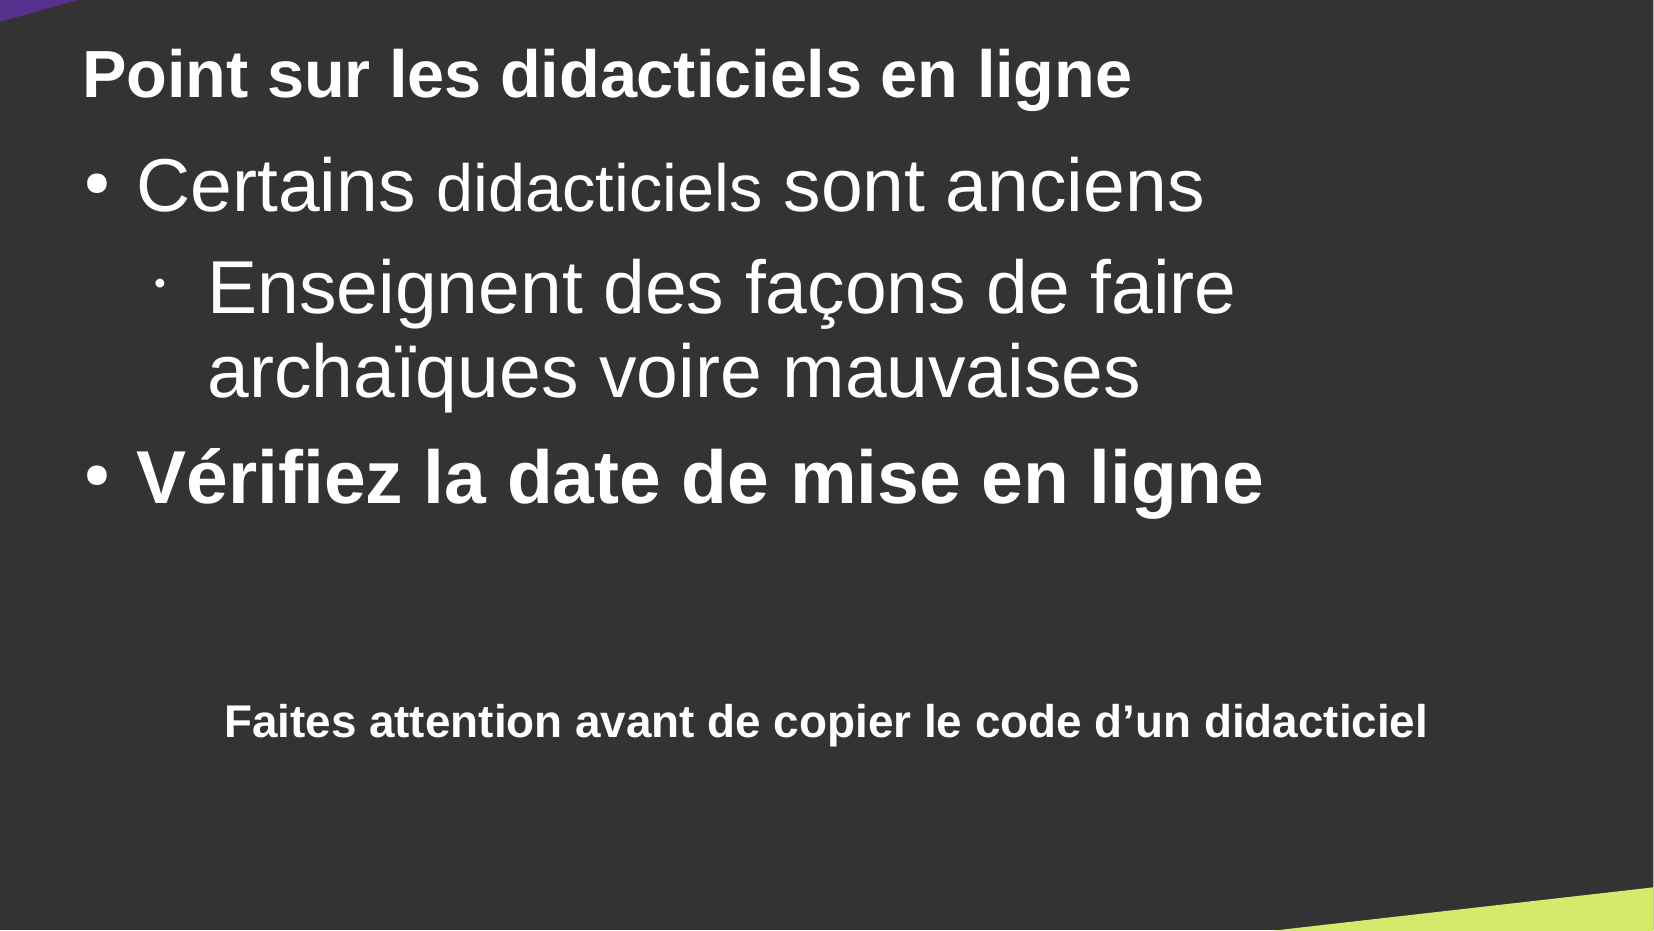

# Point sur les didacticiels en ligne
Certains didacticiels sont anciens
Enseignent des façons de faire archaïques voire mauvaises
Vérifiez la date de mise en ligne
Faites attention avant de copier le code d’un didacticiel